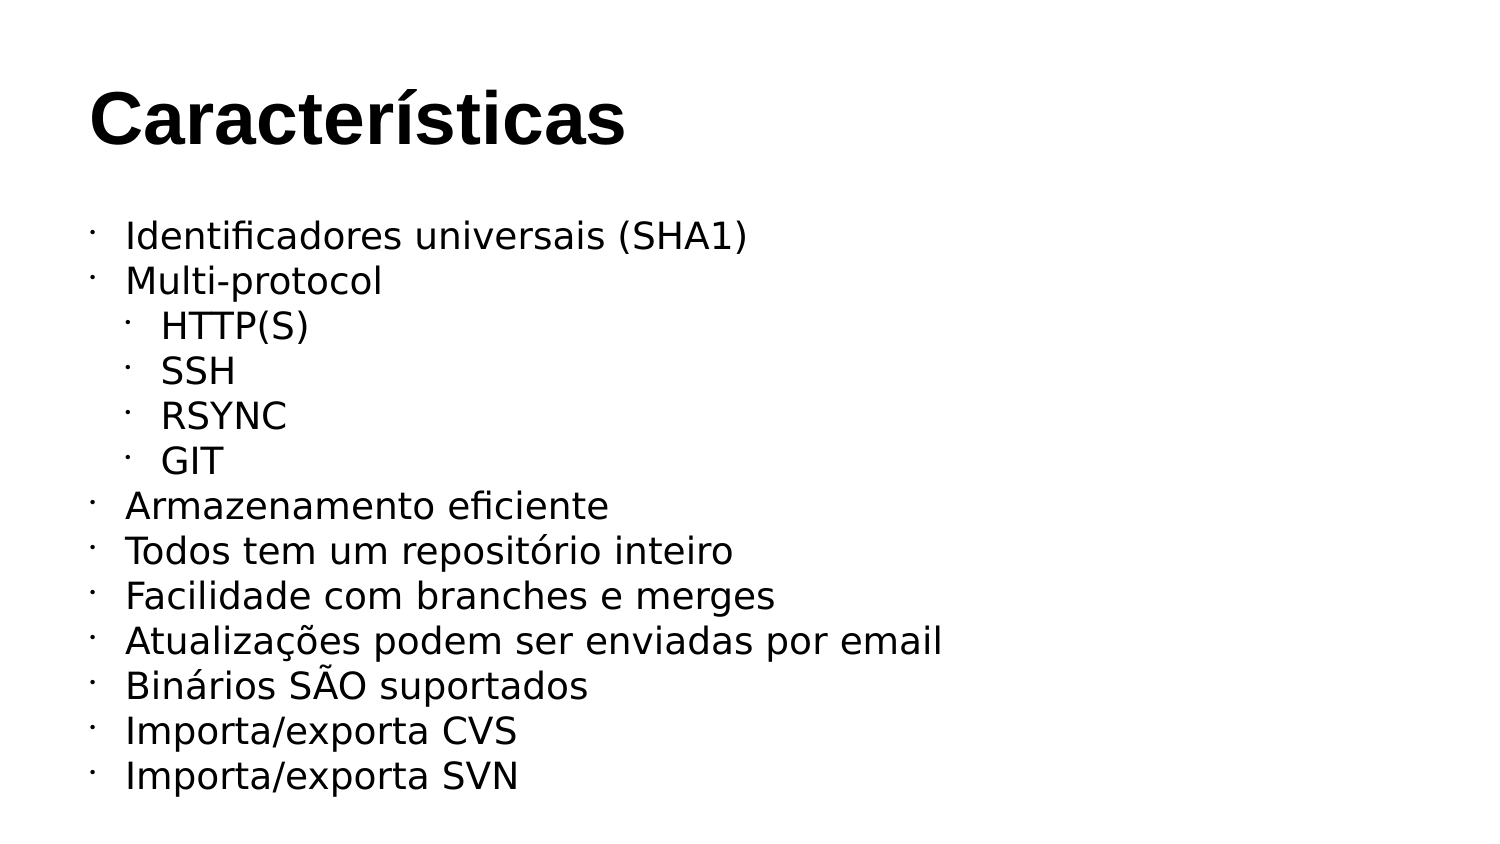

Características
Identificadores universais (SHA1)
Multi-protocol
HTTP(S)
SSH
RSYNC
GIT
Armazenamento eficiente
Todos tem um repositório inteiro
Facilidade com branches e merges
Atualizações podem ser enviadas por email
Binários SÃO suportados
Importa/exporta CVS
Importa/exporta SVN